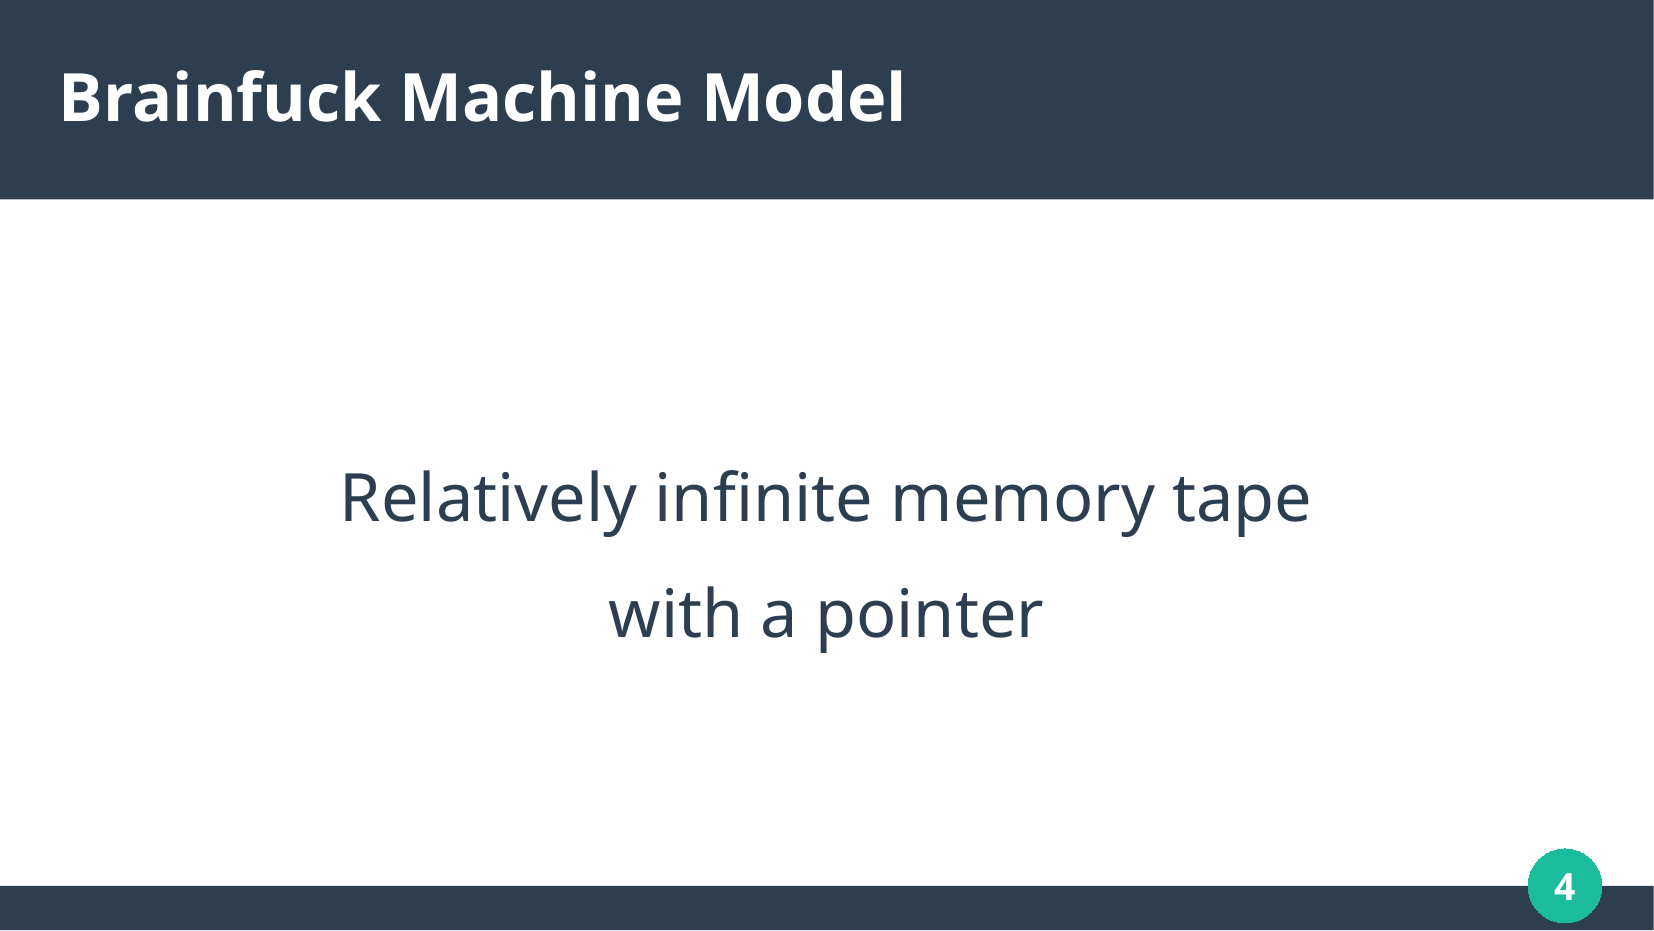

# Brainfuck Machine Model
Relatively infinite memory tape
with a pointer
4